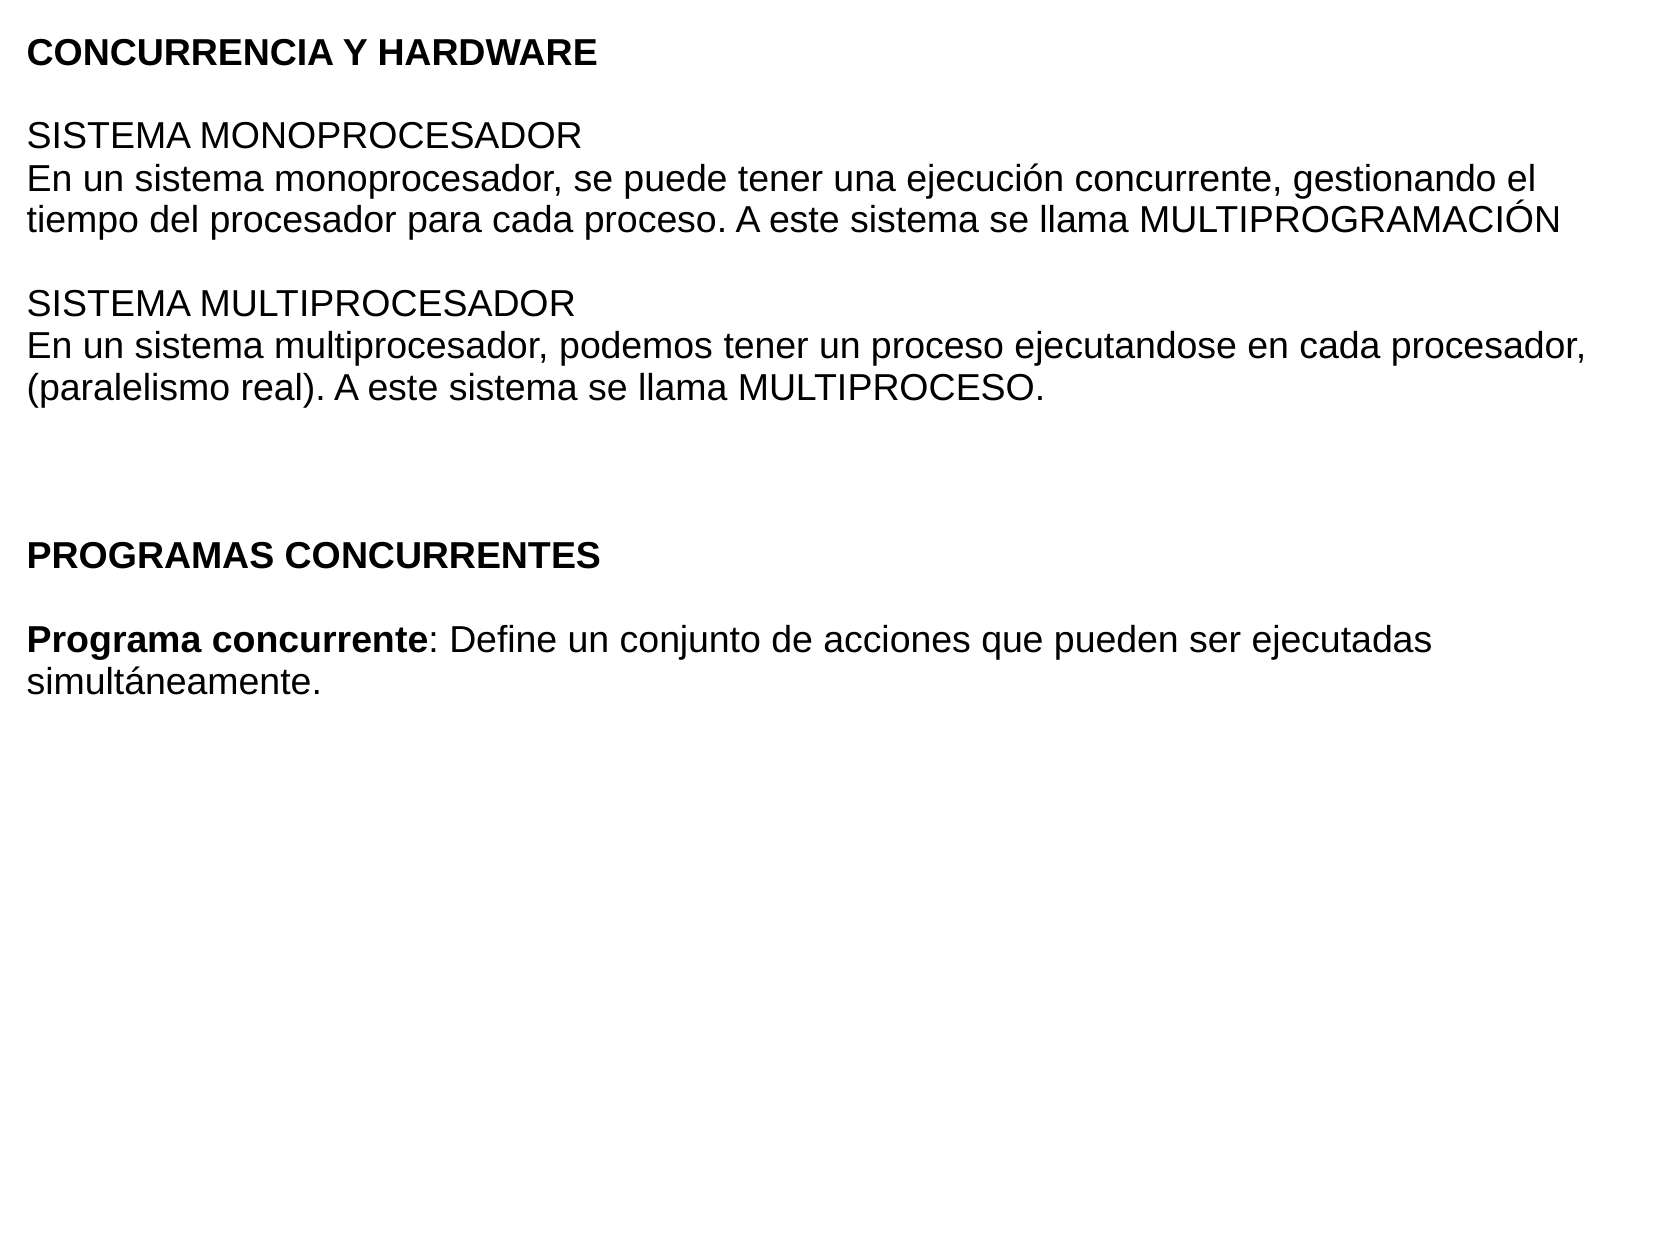

CONCURRENCIA Y HARDWARE
SISTEMA MONOPROCESADOR
En un sistema monoprocesador, se puede tener una ejecución concurrente, gestionando el tiempo del procesador para cada proceso. A este sistema se llama MULTIPROGRAMACIÓN
SISTEMA MULTIPROCESADOR
En un sistema multiprocesador, podemos tener un proceso ejecutandose en cada procesador, (paralelismo real). A este sistema se llama MULTIPROCESO.
PROGRAMAS CONCURRENTES
Programa concurrente: Define un conjunto de acciones que pueden ser ejecutadas simultáneamente.